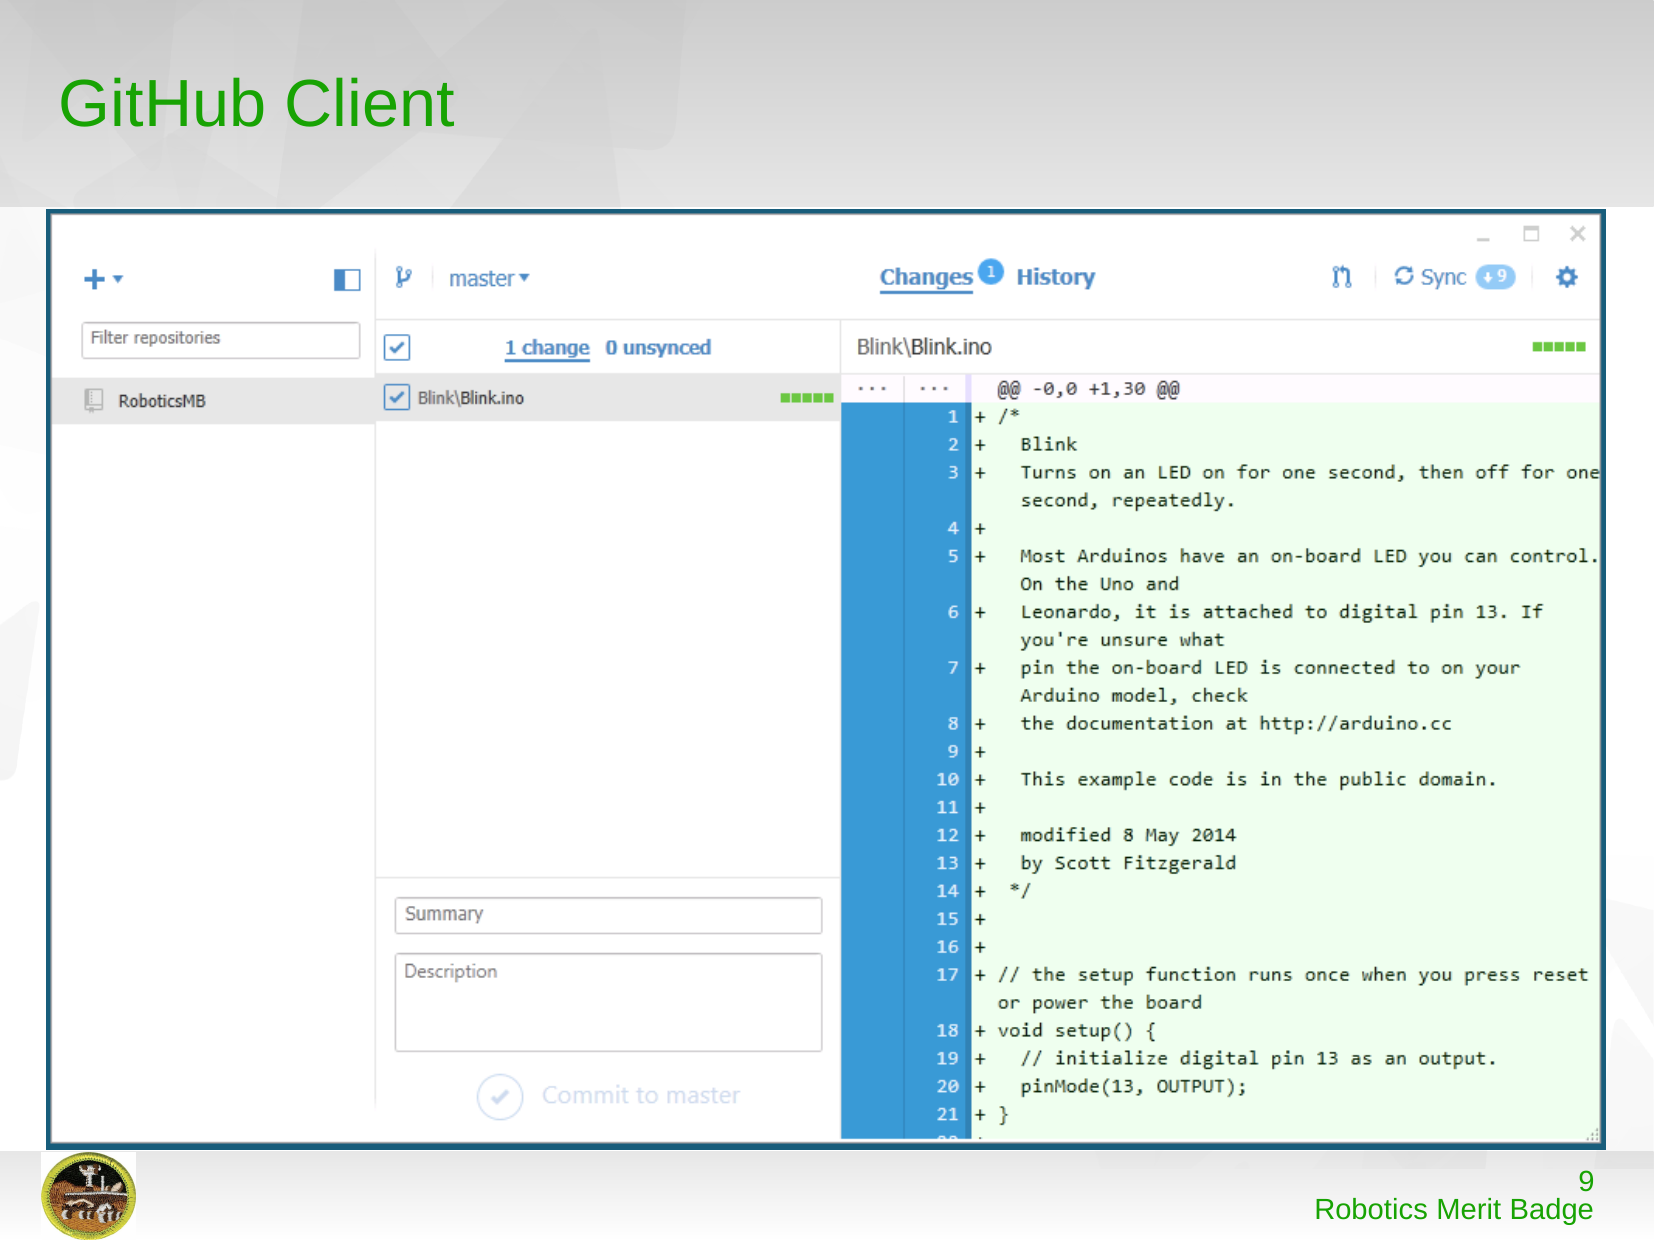

# GitHub Client
9
Robotics Merit Badge